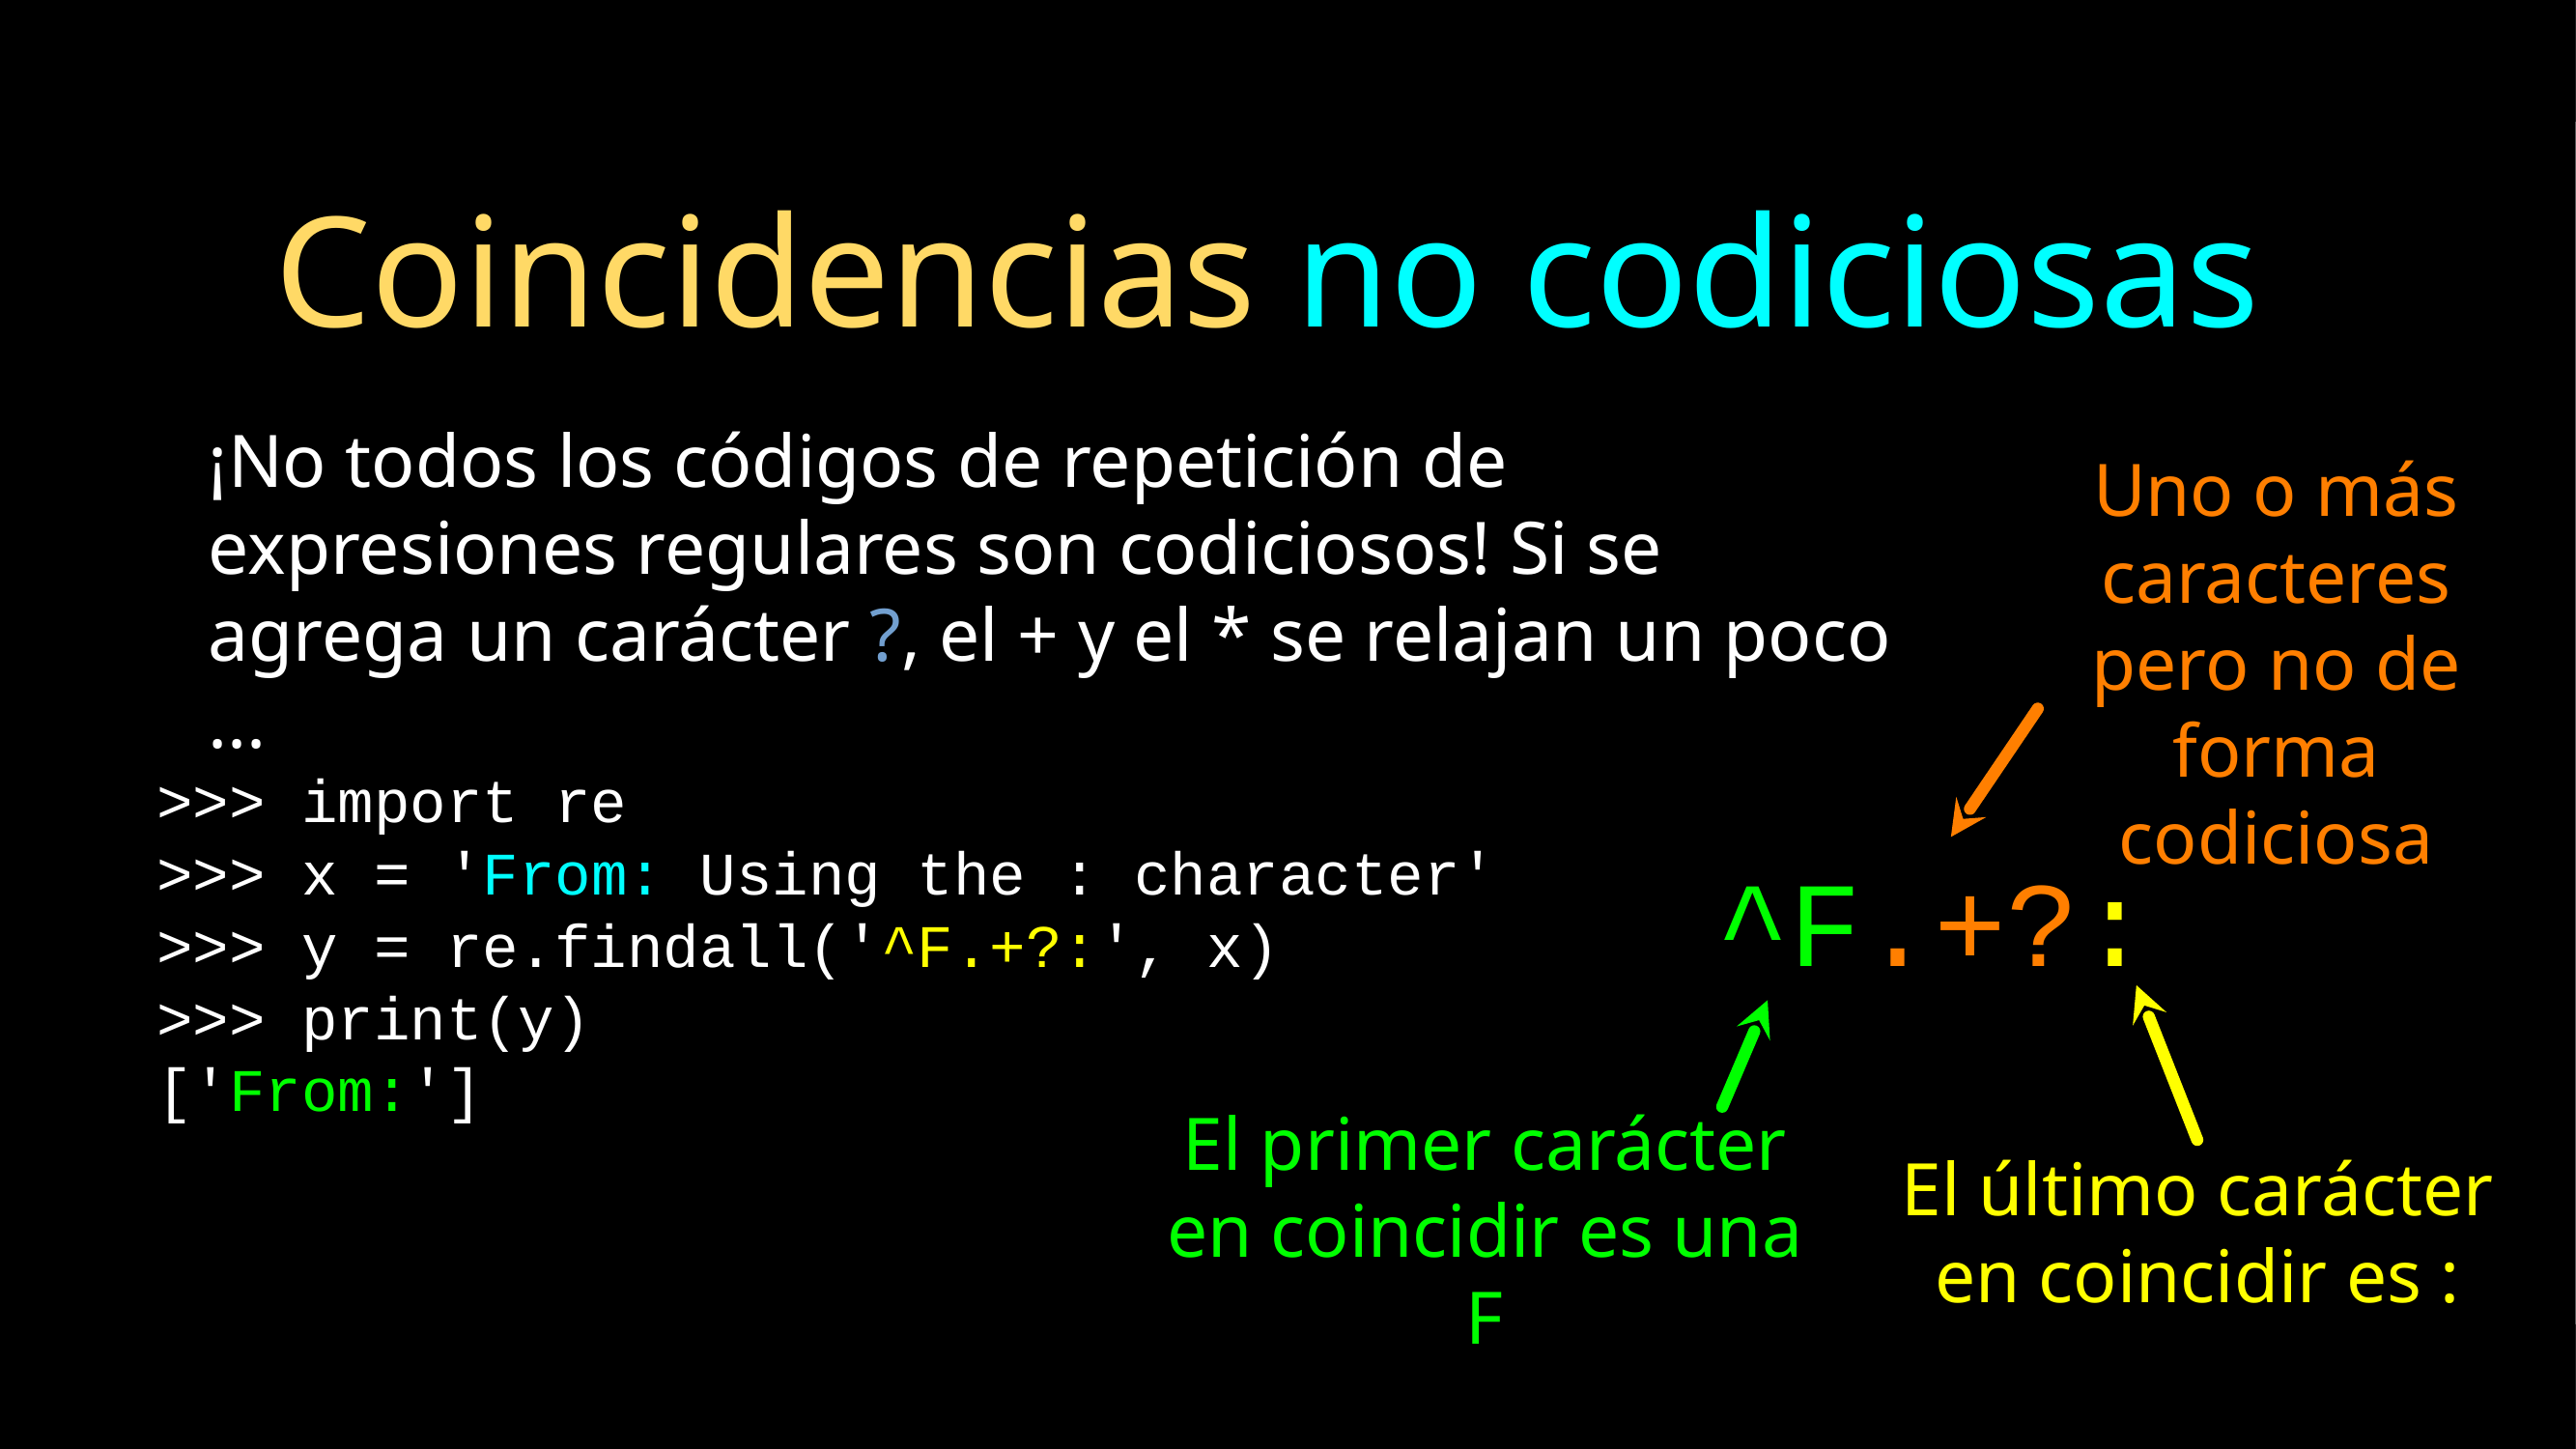

# Coincidencias no codiciosas
¡No todos los códigos de repetición de expresiones regulares son codiciosos! Si se agrega un carácter ?, el + y el * se relajan un poco ...
Uno o más caracteres pero no de forma codiciosa
>>> import re
>>> x = 'From: Using the : character'
>>> y = re.findall('^F.+?:', x)
>>> print(y)
['From:']
^F.+?:
El primer carácter en coincidir es una F
El último carácter en coincidir es :